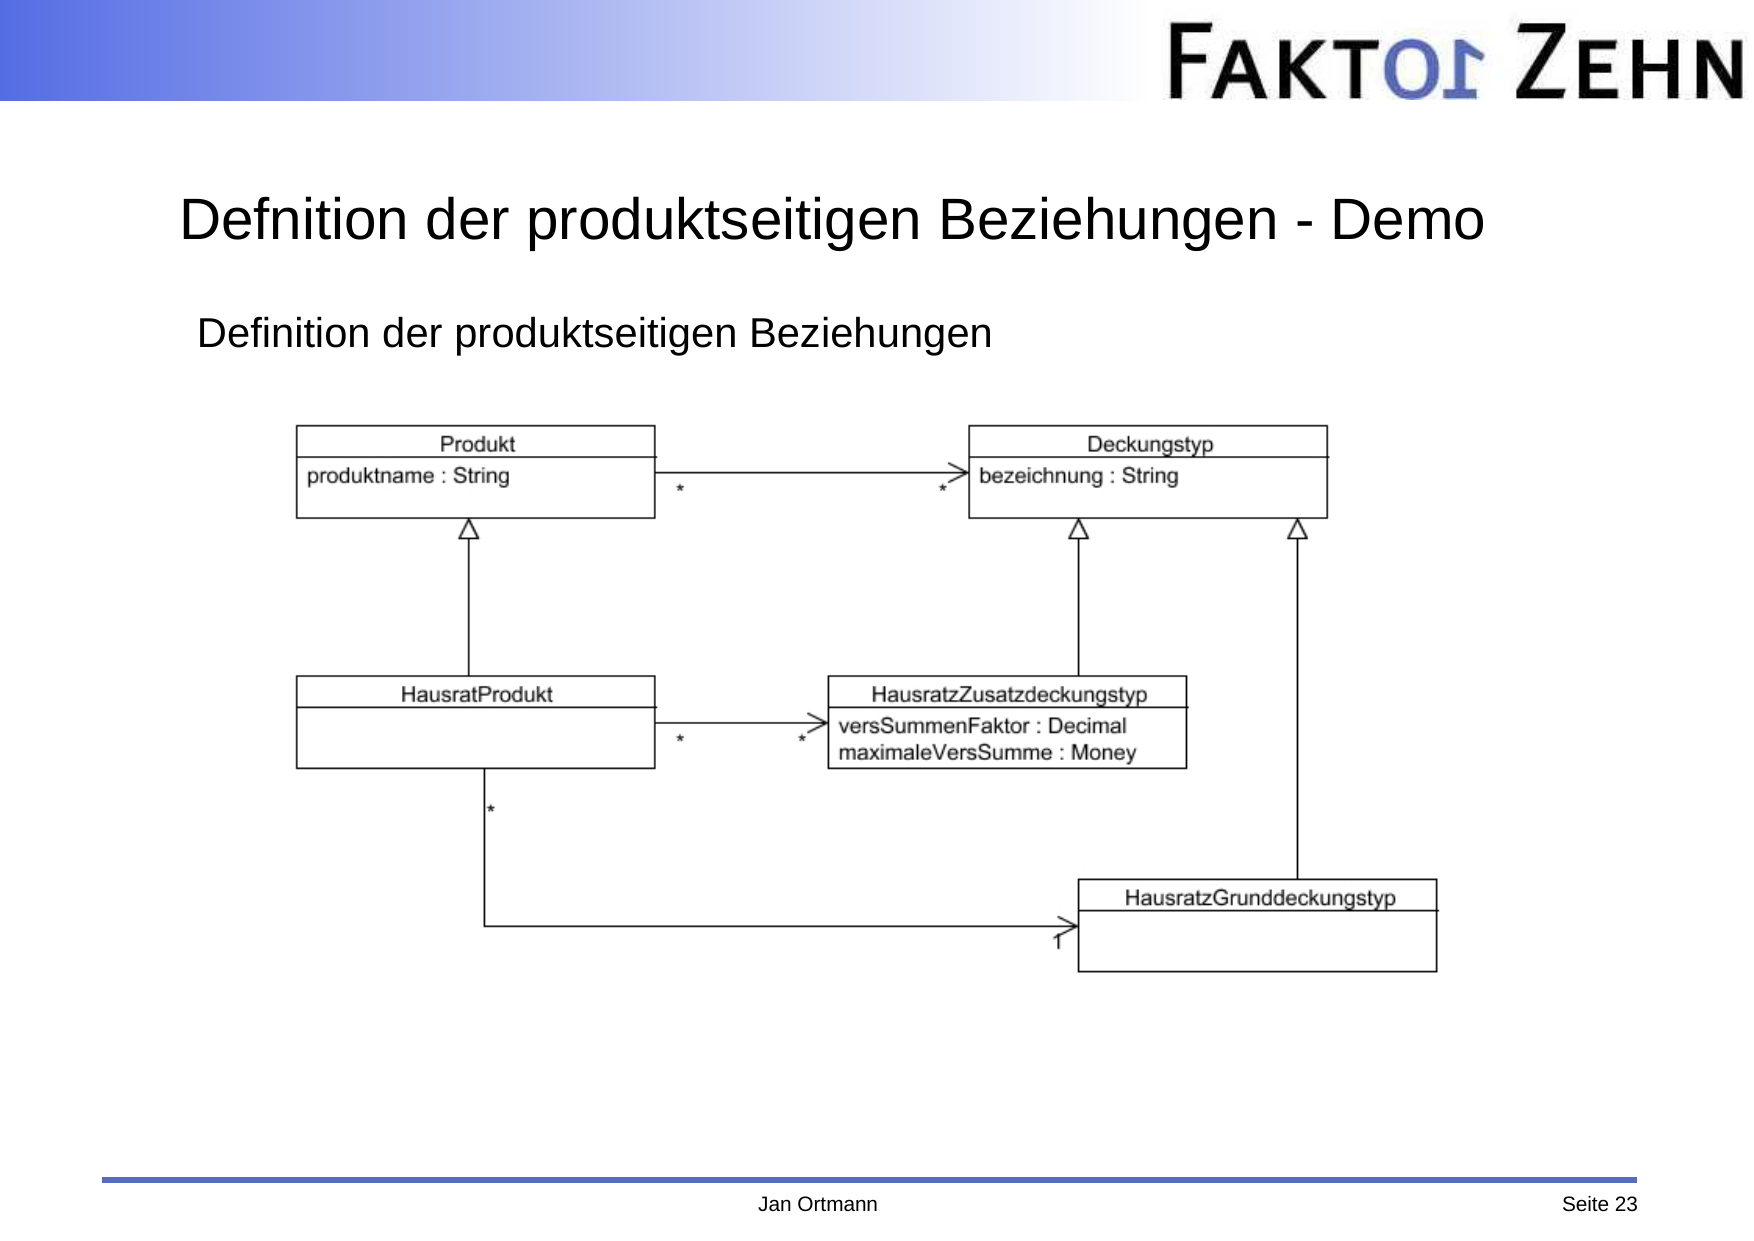

# Defnition der produktseitigen Beziehungen - Demo
Definition der produktseitigen Beziehungen